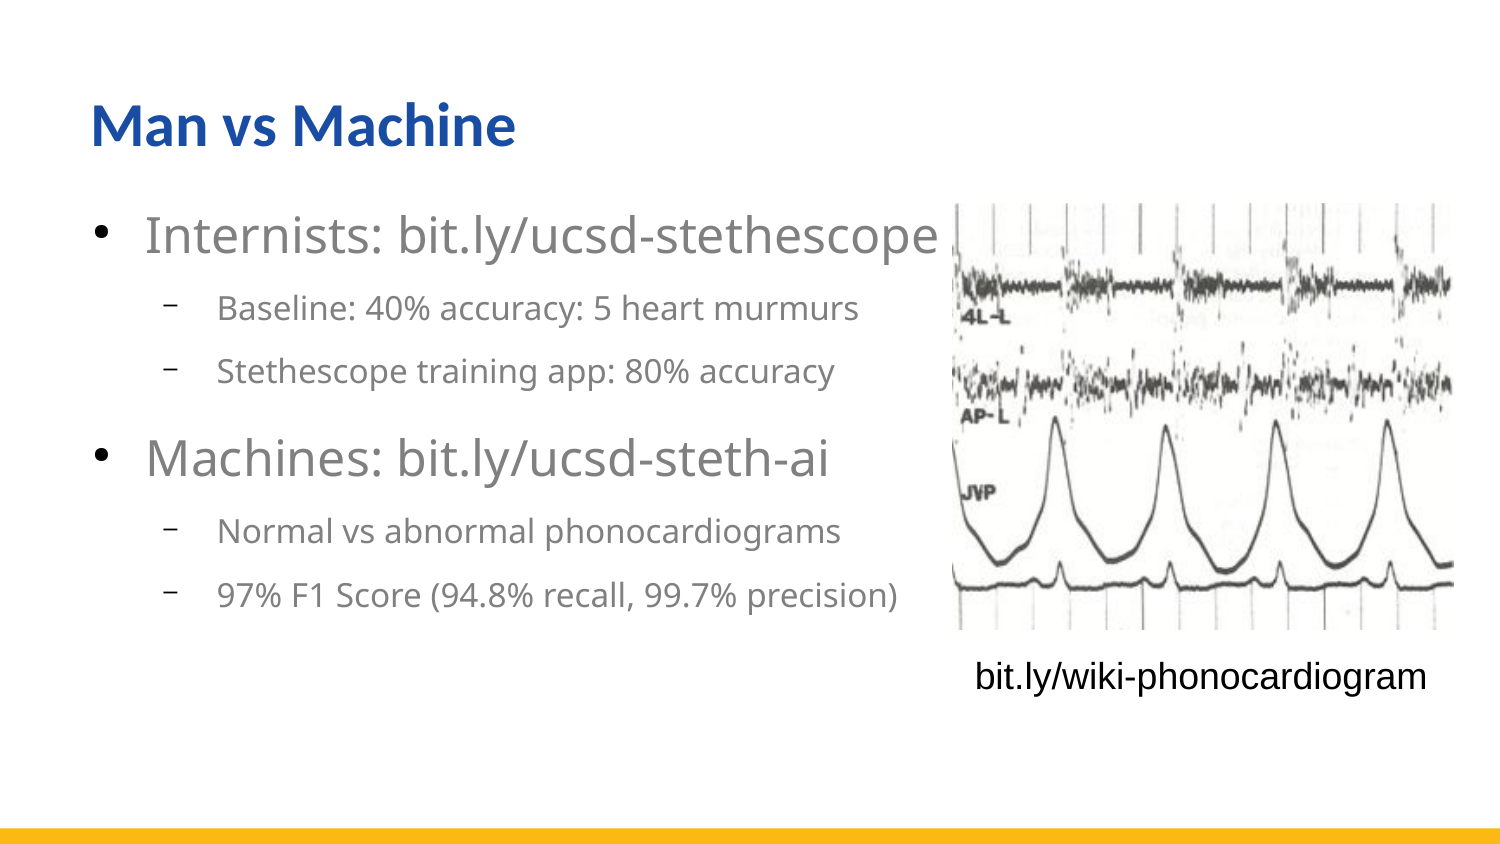

# Man vs Machine
Internists: bit.ly/ucsd-stethescope
Baseline: 40% accuracy: 5 heart murmurs
Stethescope training app: 80% accuracy
Machines: bit.ly/ucsd-steth-ai
Normal vs abnormal phonocardiograms
97% F1 Score (94.8% recall, 99.7% precision)
bit.ly/wiki-phonocardiogram